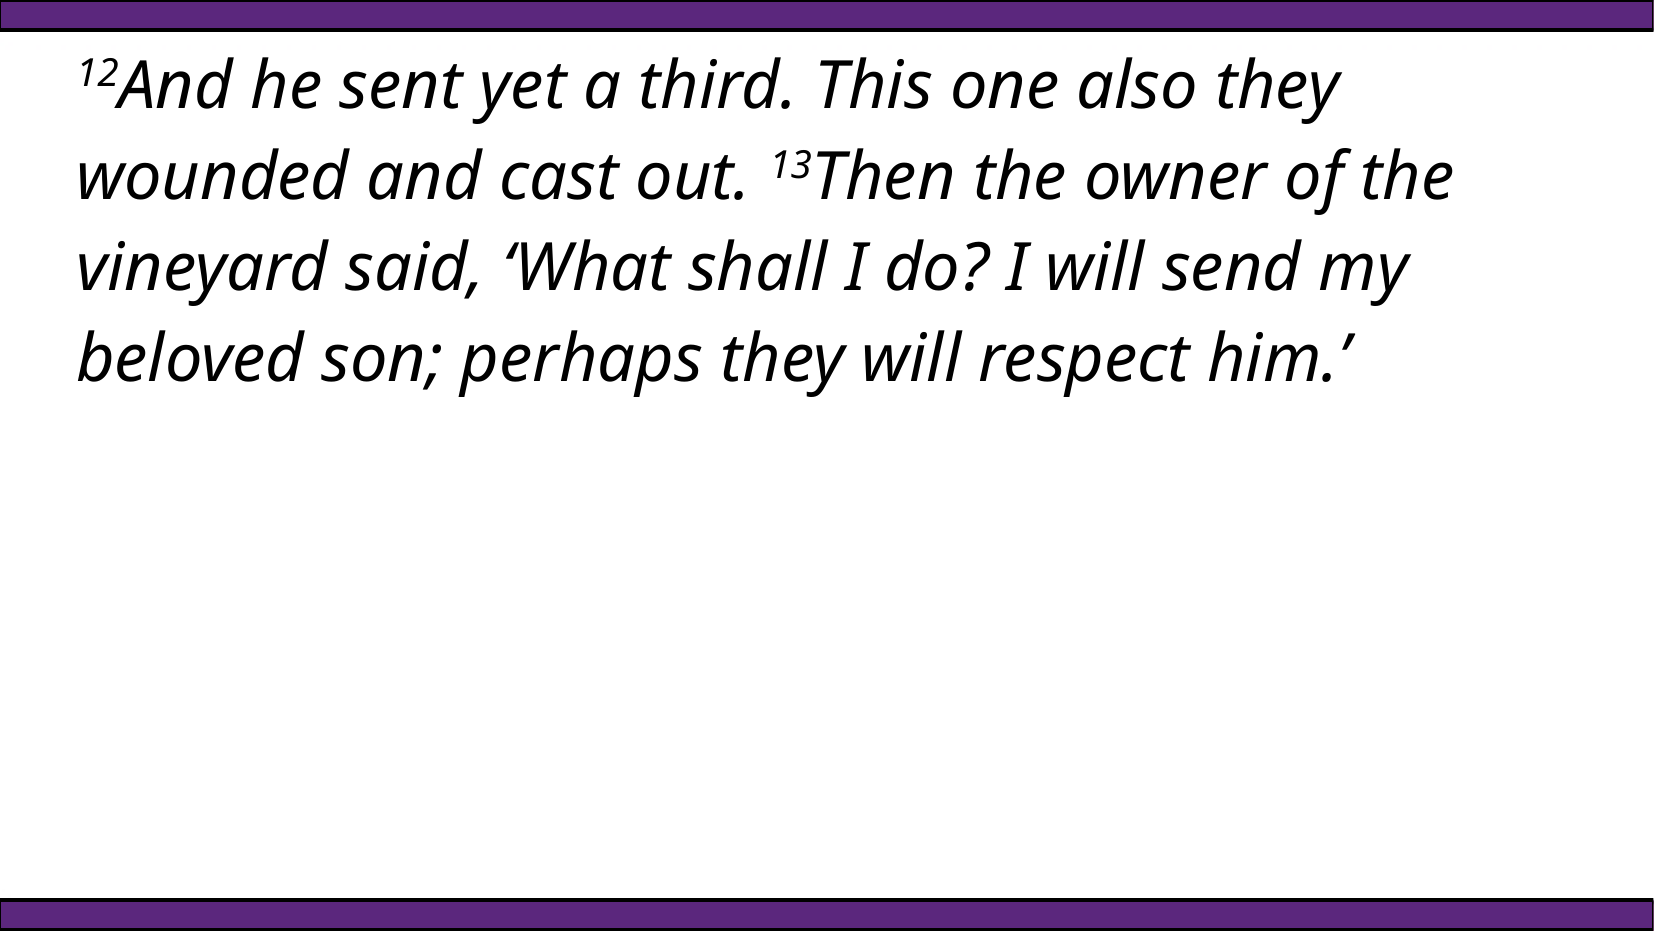

12And he sent yet a third. This one also they wounded and cast out. 13Then the owner of the vineyard said, ‘What shall I do? I will send my beloved son; perhaps they will respect him.’